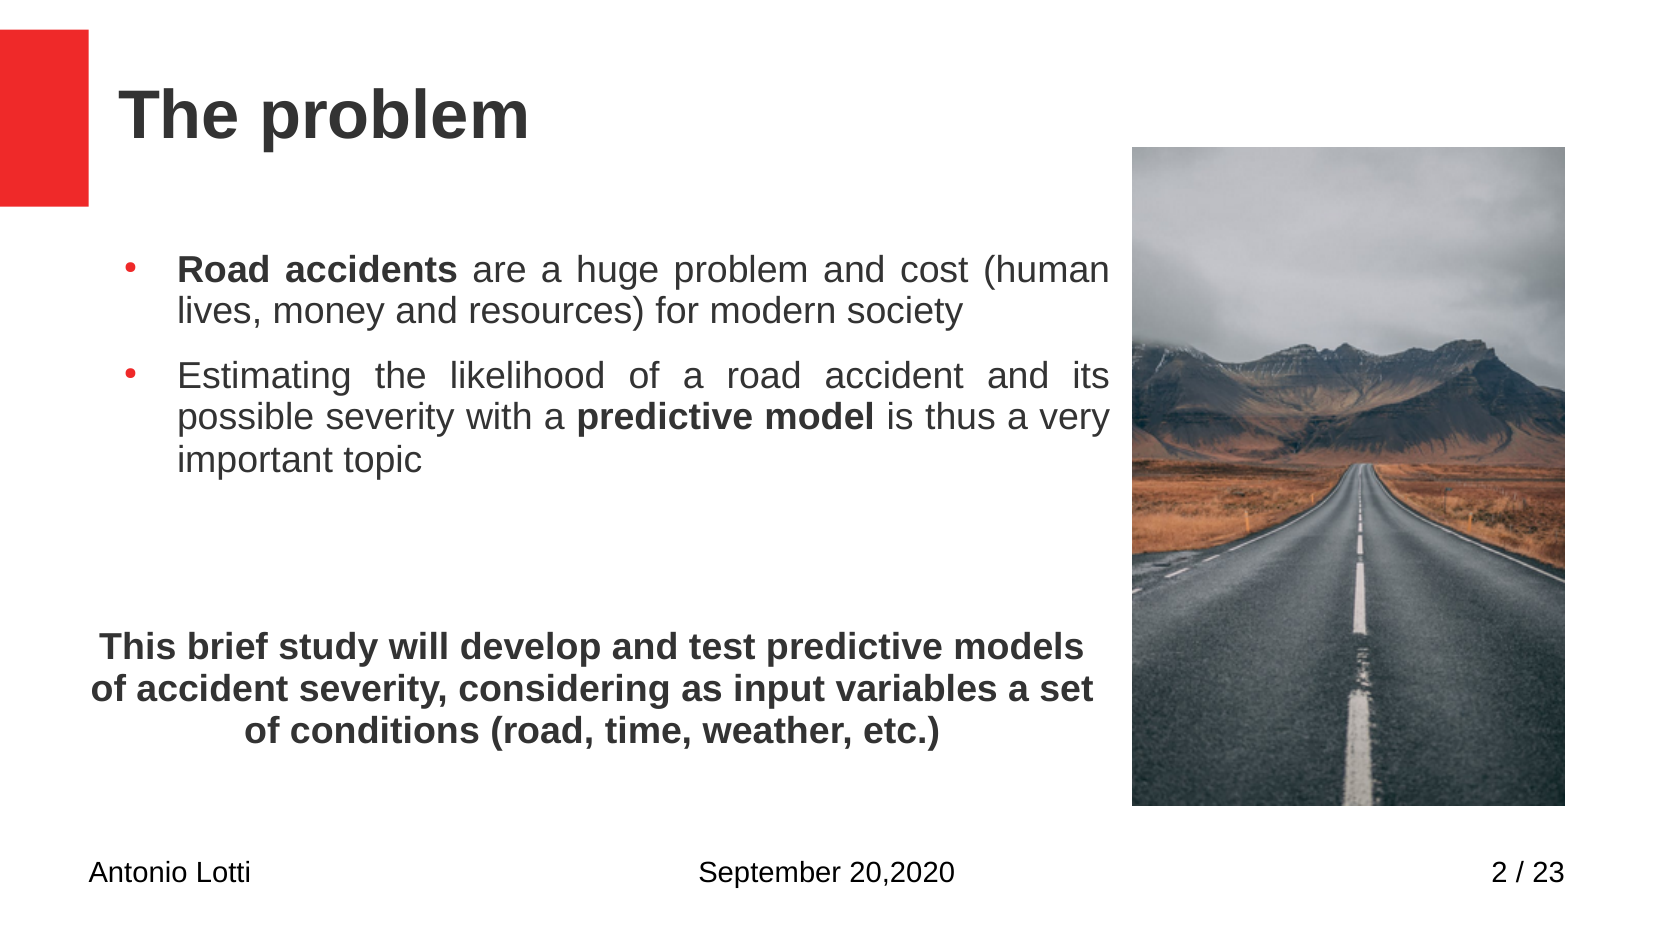

# The problem
Road accidents are a huge problem and cost (human lives, money and resources) for modern society
Estimating the likelihood of a road accident and its possible severity with a predictive model is thus a very important topic
This brief study will develop and test predictive models of accident severity, considering as input variables a set of conditions (road, time, weather, etc.)
2